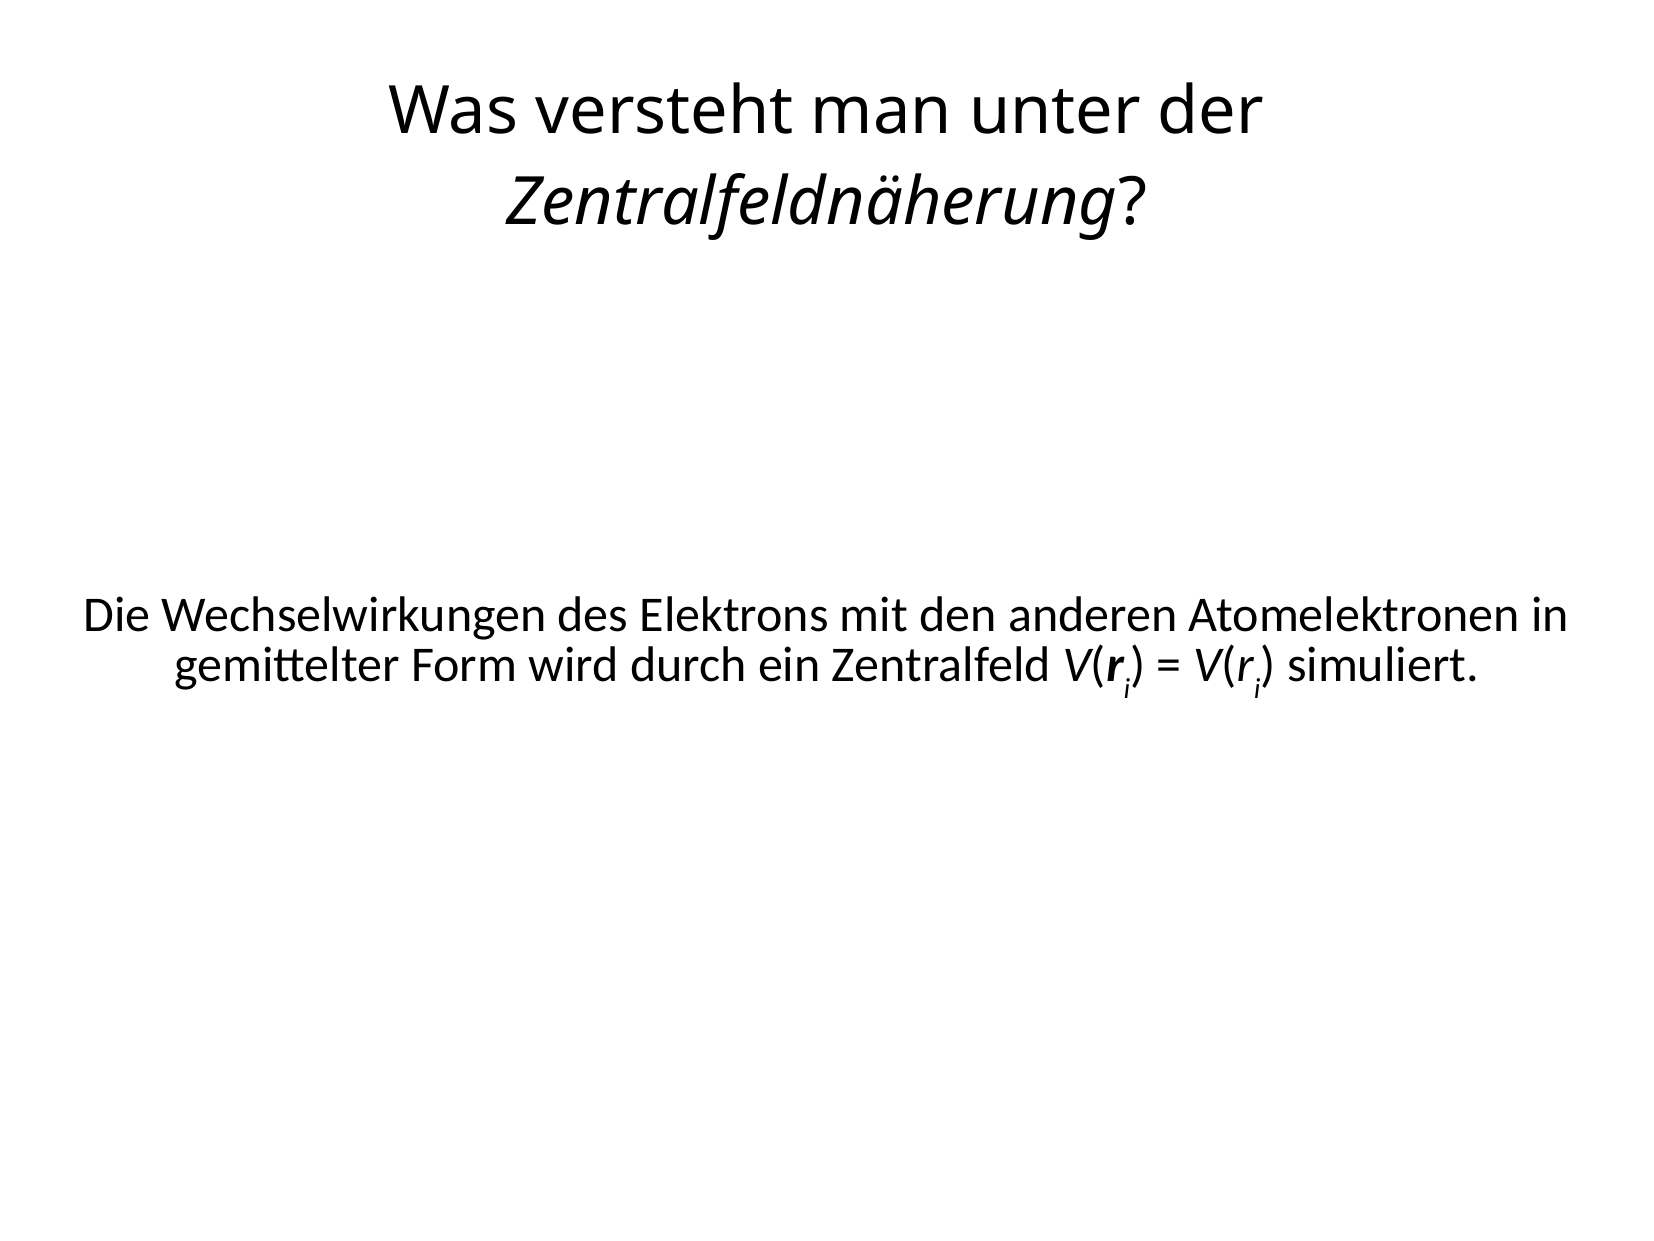

# Was versteht man unter der Zentralfeldnäherung?
Die Wechselwirkungen des Elektrons mit den anderen Atomelektronen in gemittelter Form wird durch ein Zentralfeld V(ri) = V(ri) simuliert.